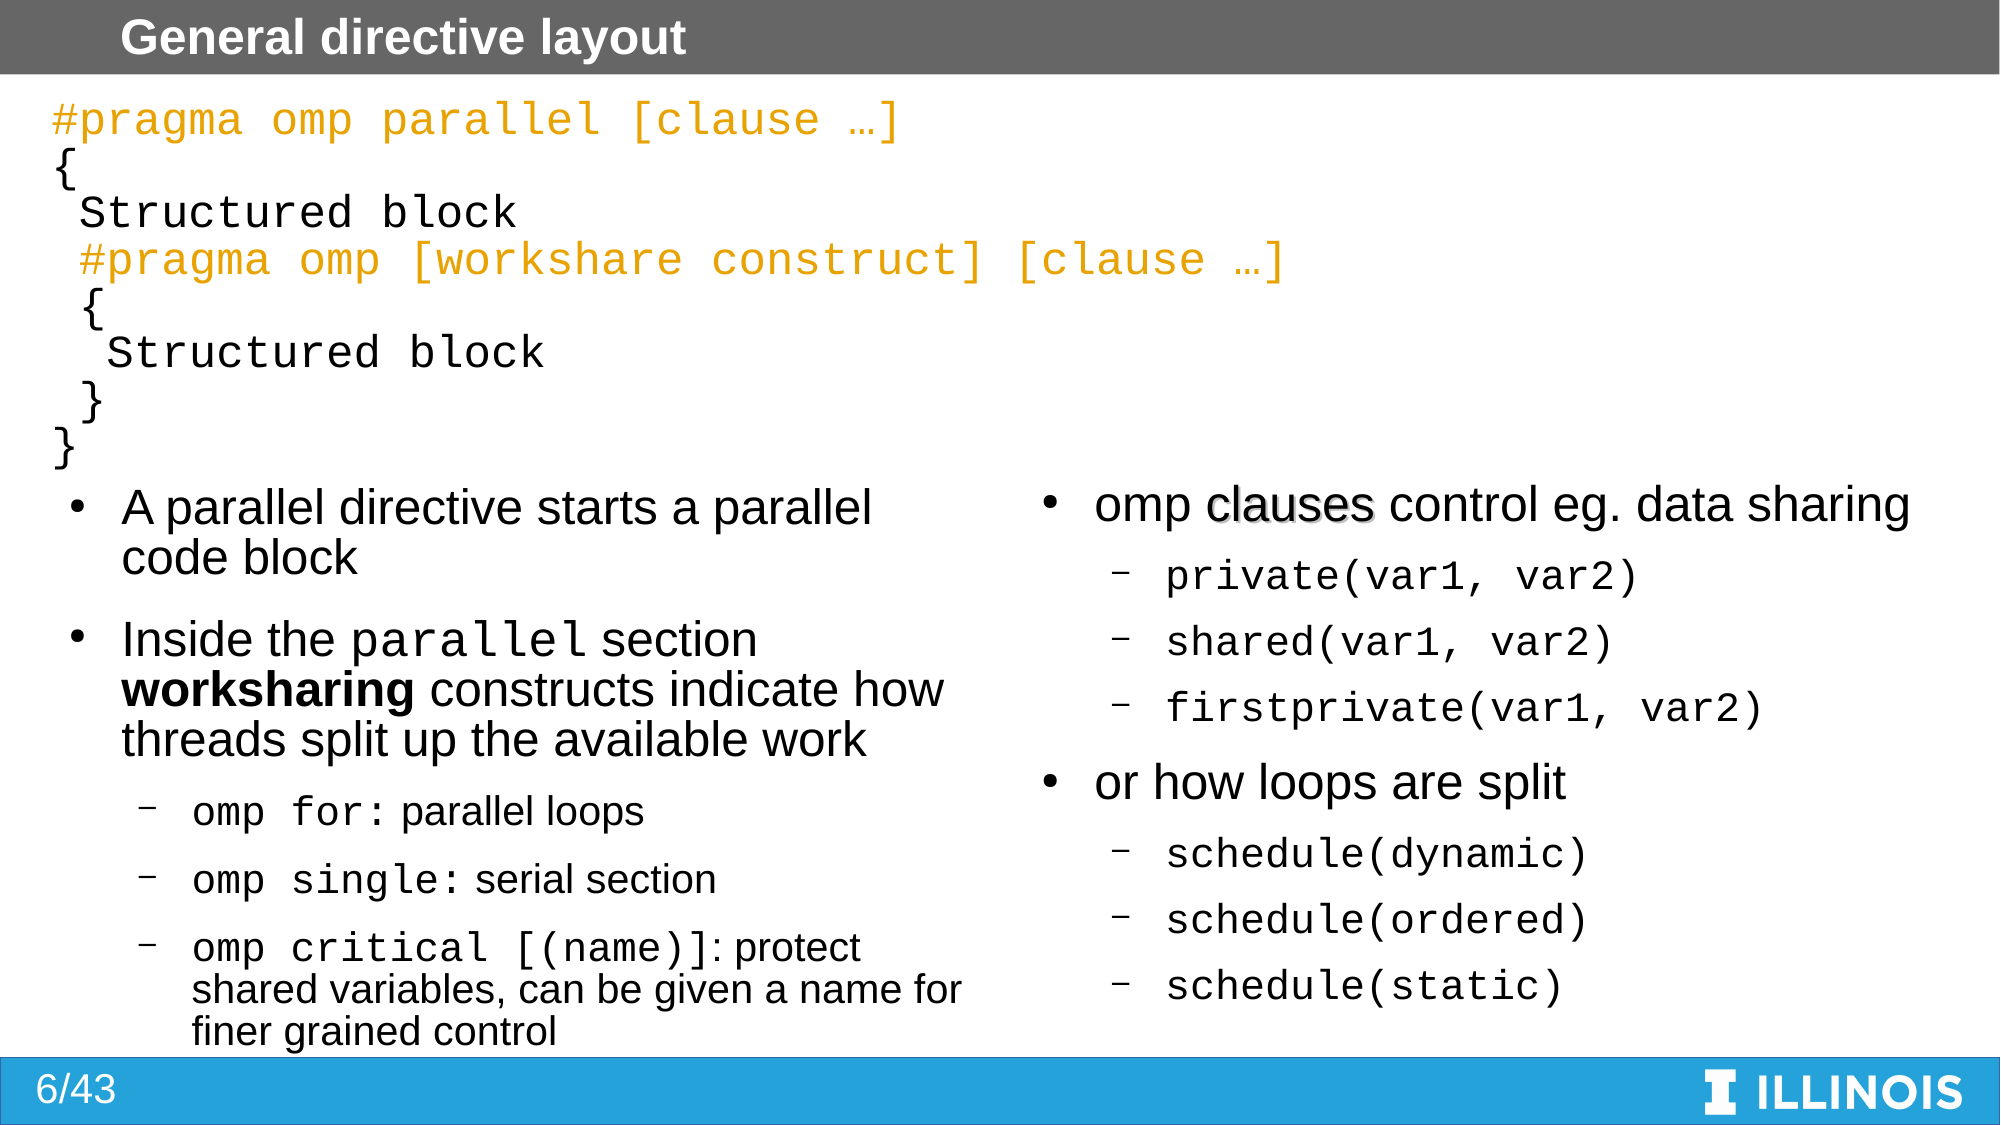

# General directive layout
#pragma omp parallel [clause …]
{
 Structured block
 #pragma omp [workshare construct] [clause …]
 {
 Structured block
 }
}
omp clauses control eg. data sharing
private(var1, var2)
shared(var1, var2)
firstprivate(var1, var2)
or how loops are split
schedule(dynamic)
schedule(ordered)
schedule(static)
A parallel directive starts a parallel code block
Inside the parallel section worksharing constructs indicate how threads split up the available work
omp for: parallel loops
omp single: serial section
omp critical [(name)]: protect shared variables, can be given a name for finer grained control